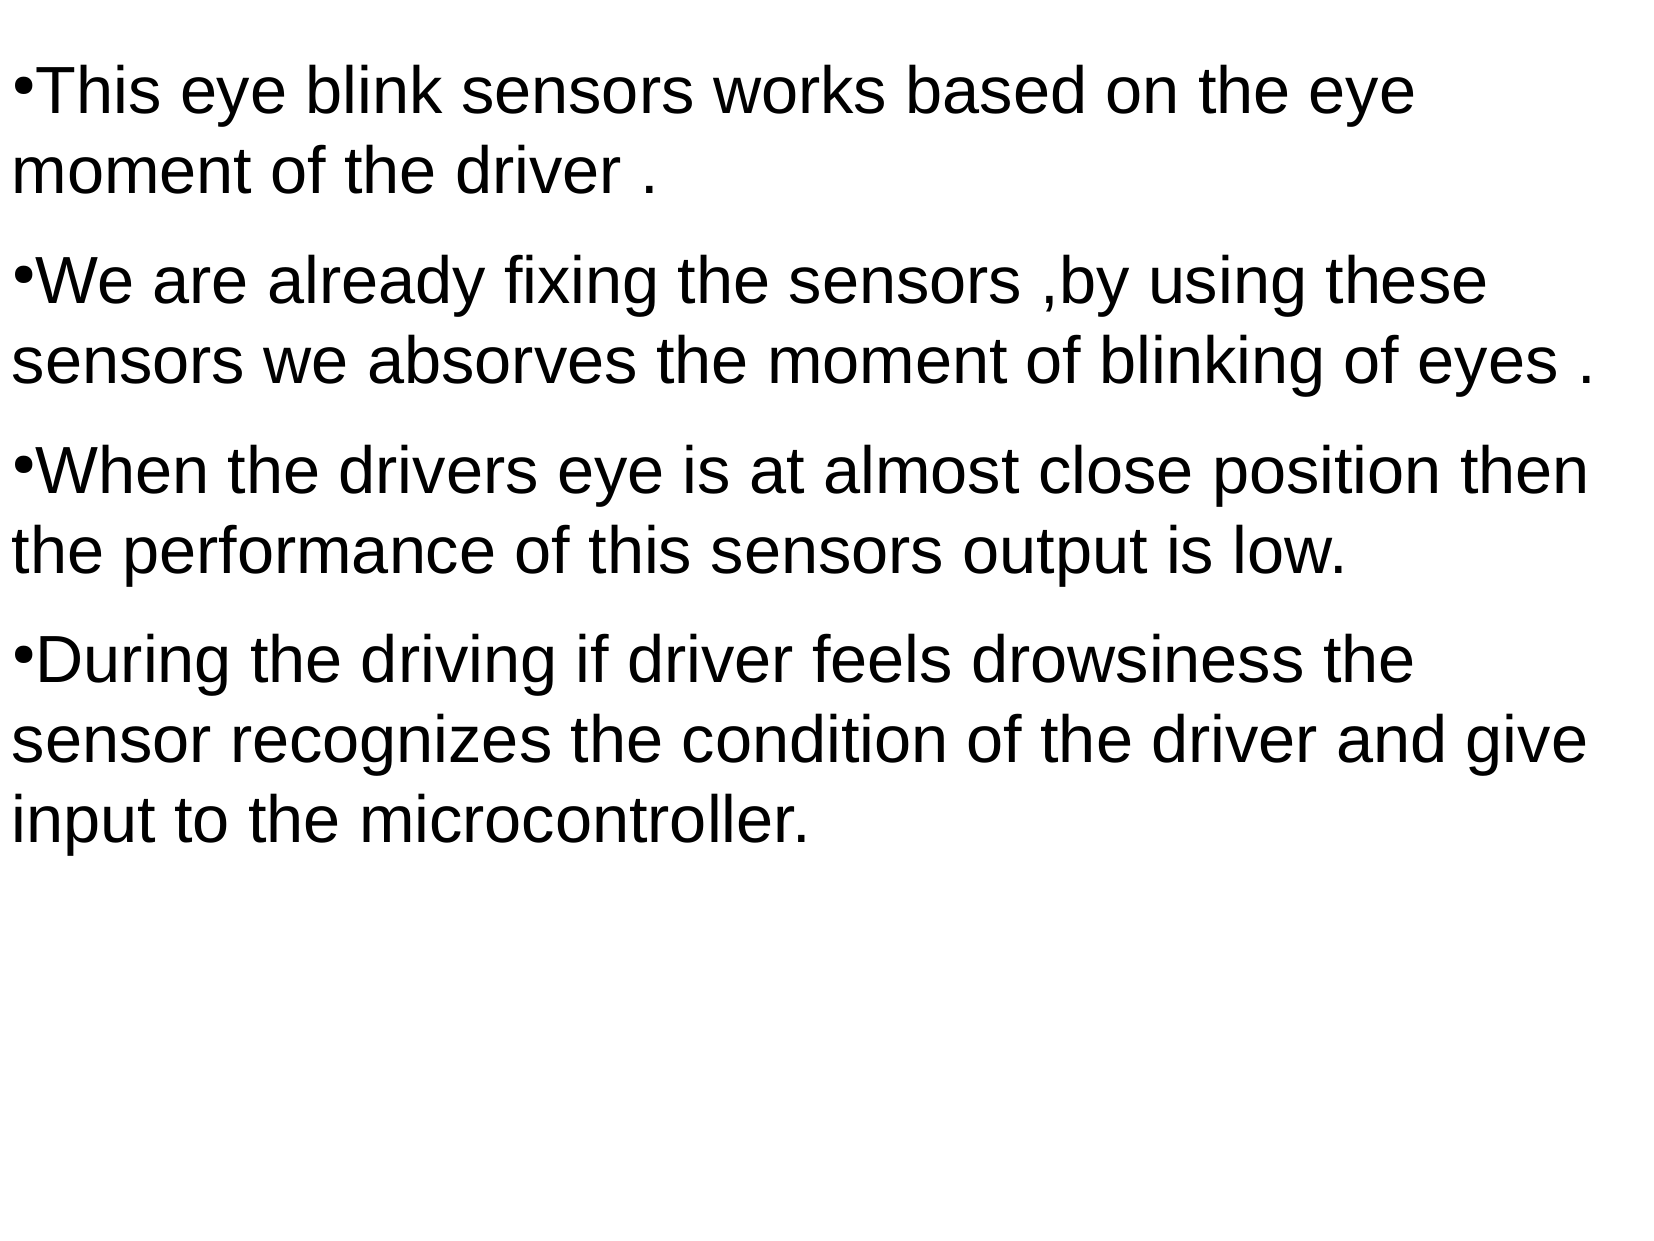

# This eye blink sensors works based on the eye moment of the driver .
We are already fixing the sensors ,by using these sensors we absorves the moment of blinking of eyes .
When the drivers eye is at almost close position then the performance of this sensors output is low.
During the driving if driver feels drowsiness the sensor recognizes the condition of the driver and give input to the microcontroller.